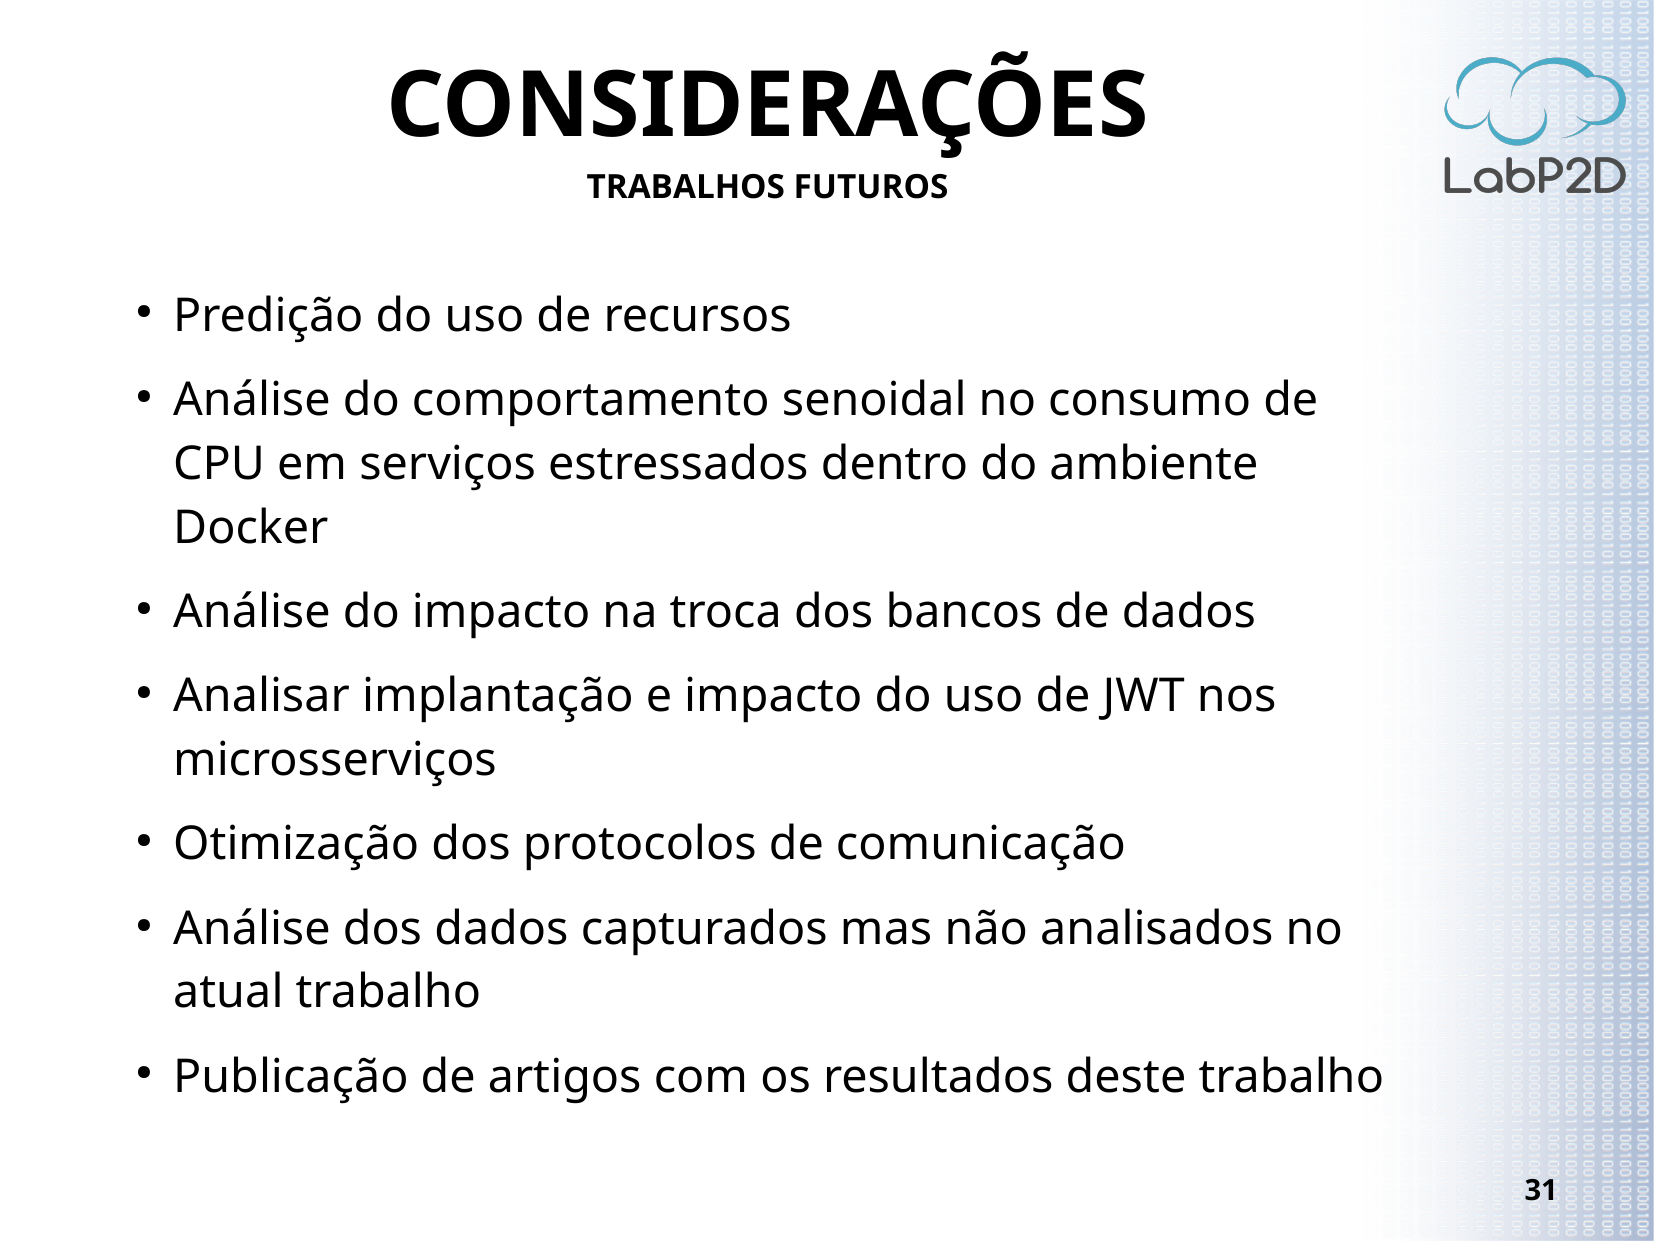

# CONSIDERAÇÕES TRABALHOS FUTUROS
Predição do uso de recursos
Análise do comportamento senoidal no consumo de CPU em serviços estressados dentro do ambiente Docker
Análise do impacto na troca dos bancos de dados
Analisar implantação e impacto do uso de JWT nos microsserviços
Otimização dos protocolos de comunicação
Análise dos dados capturados mas não analisados no atual trabalho
Publicação de artigos com os resultados deste trabalho
31